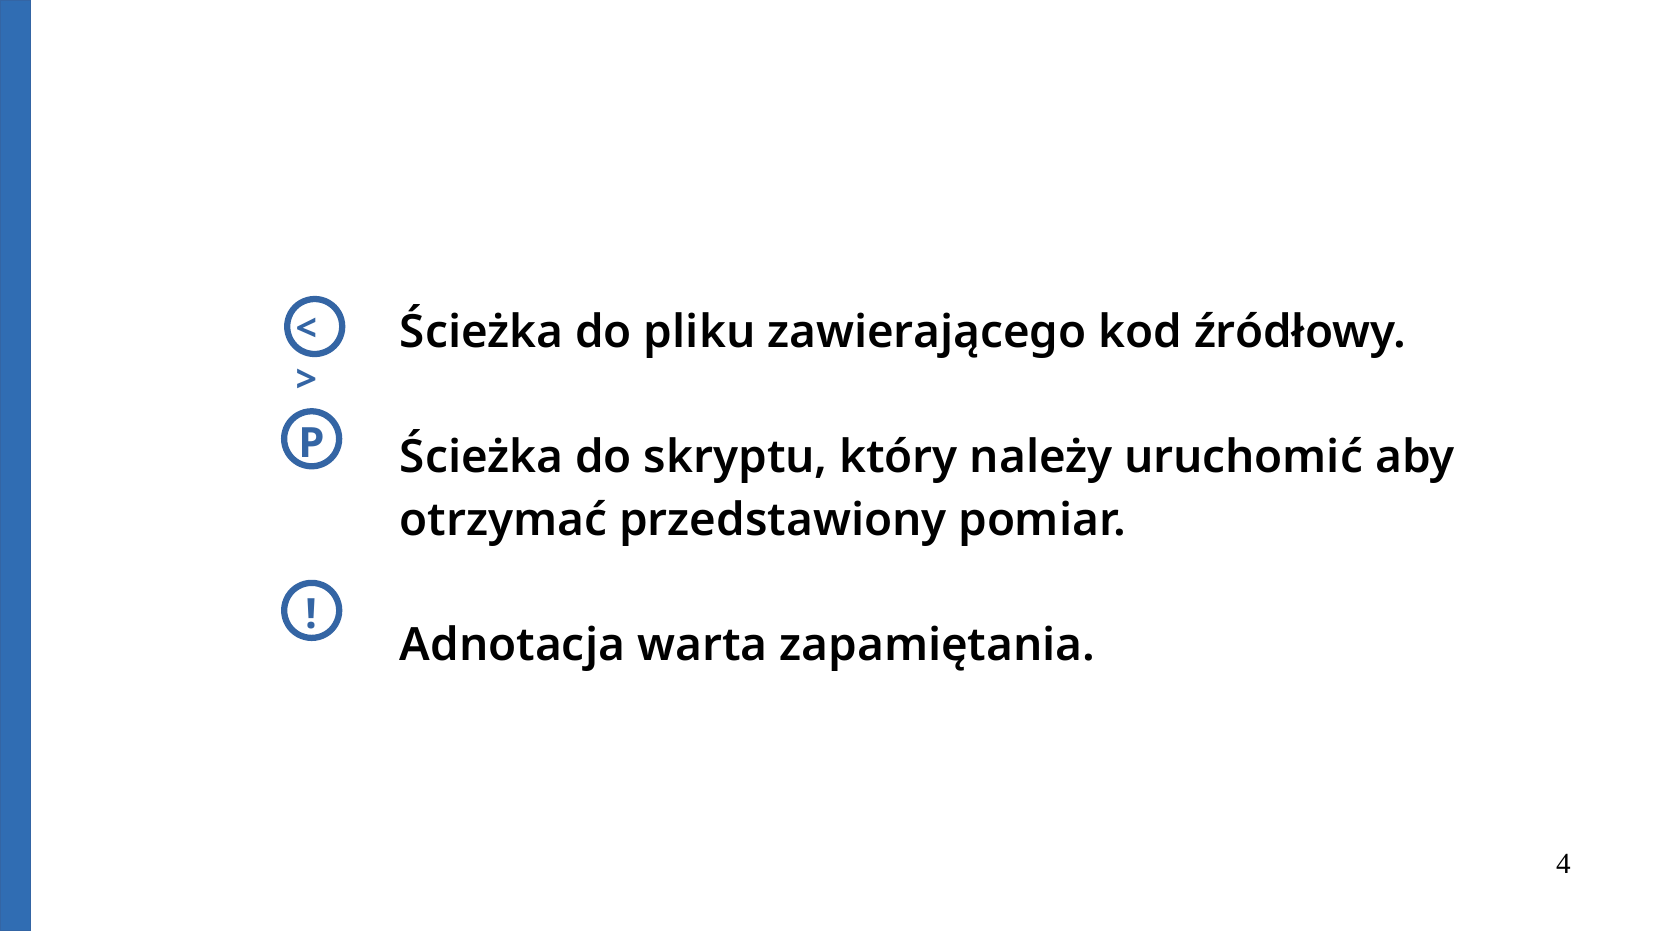

Ścieżka do pliku zawierającego kod źródłowy.
Ścieżka do skryptu, który należy uruchomić aby otrzymać przedstawiony pomiar.
Adnotacja warta zapamiętania.
<>
!
!
P
!
!
!
!
!
4